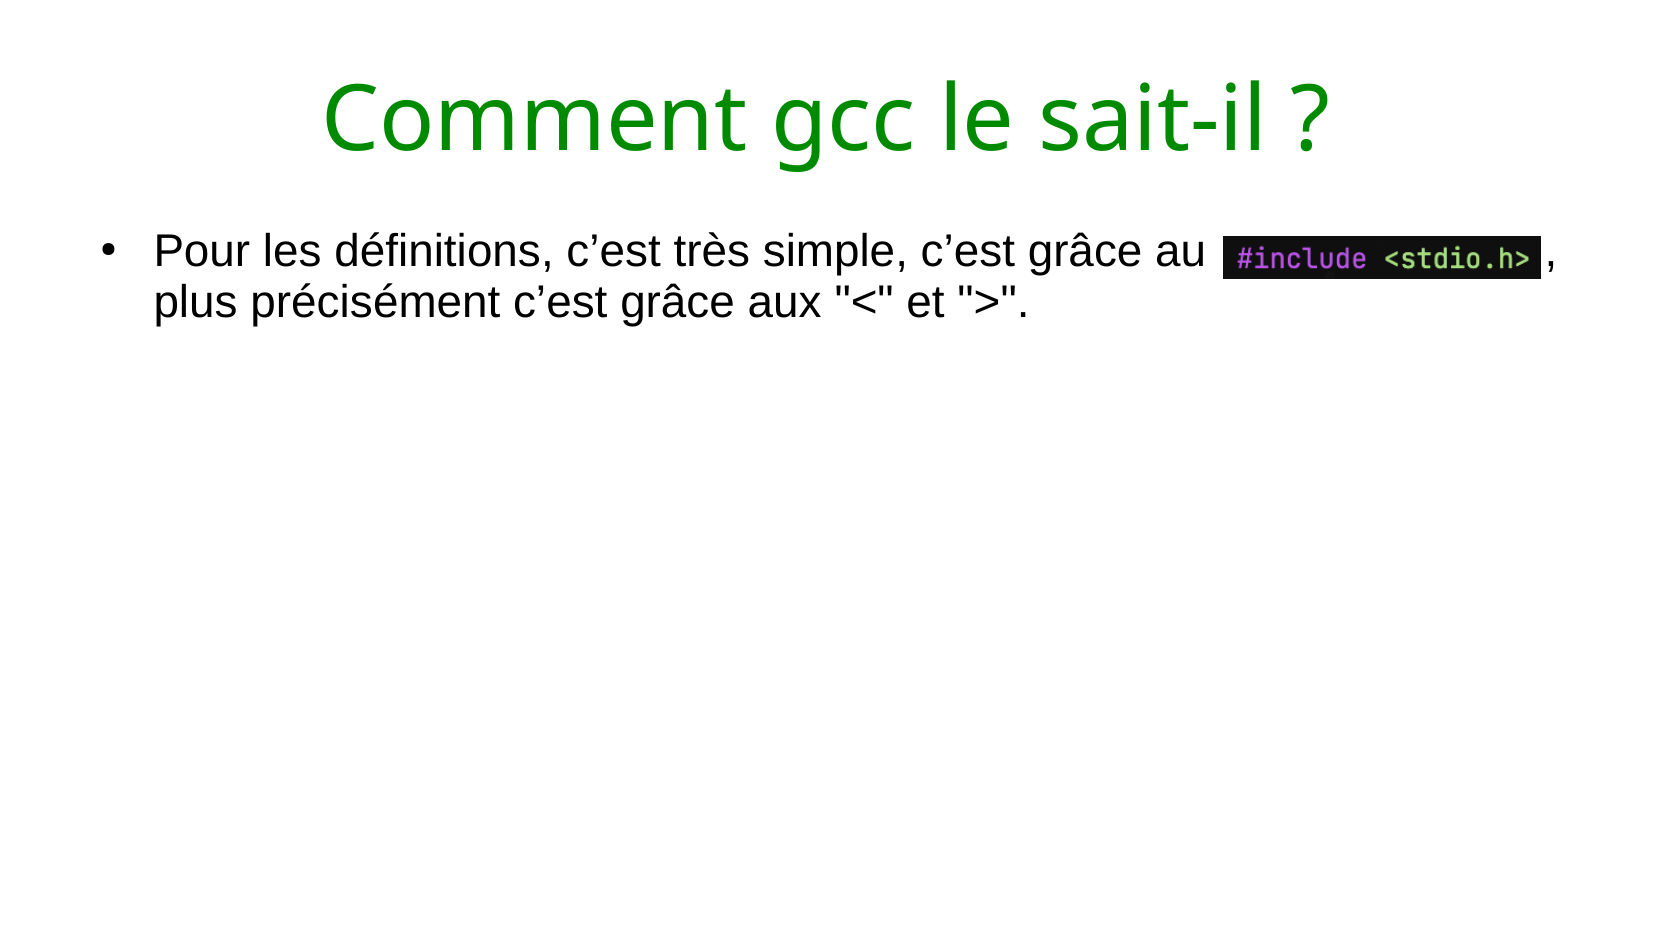

# Comment gcc le sait-il ?
Pour les définitions, c’est très simple, c’est grâce au 	 , plus précisément c’est grâce aux "<" et ">".